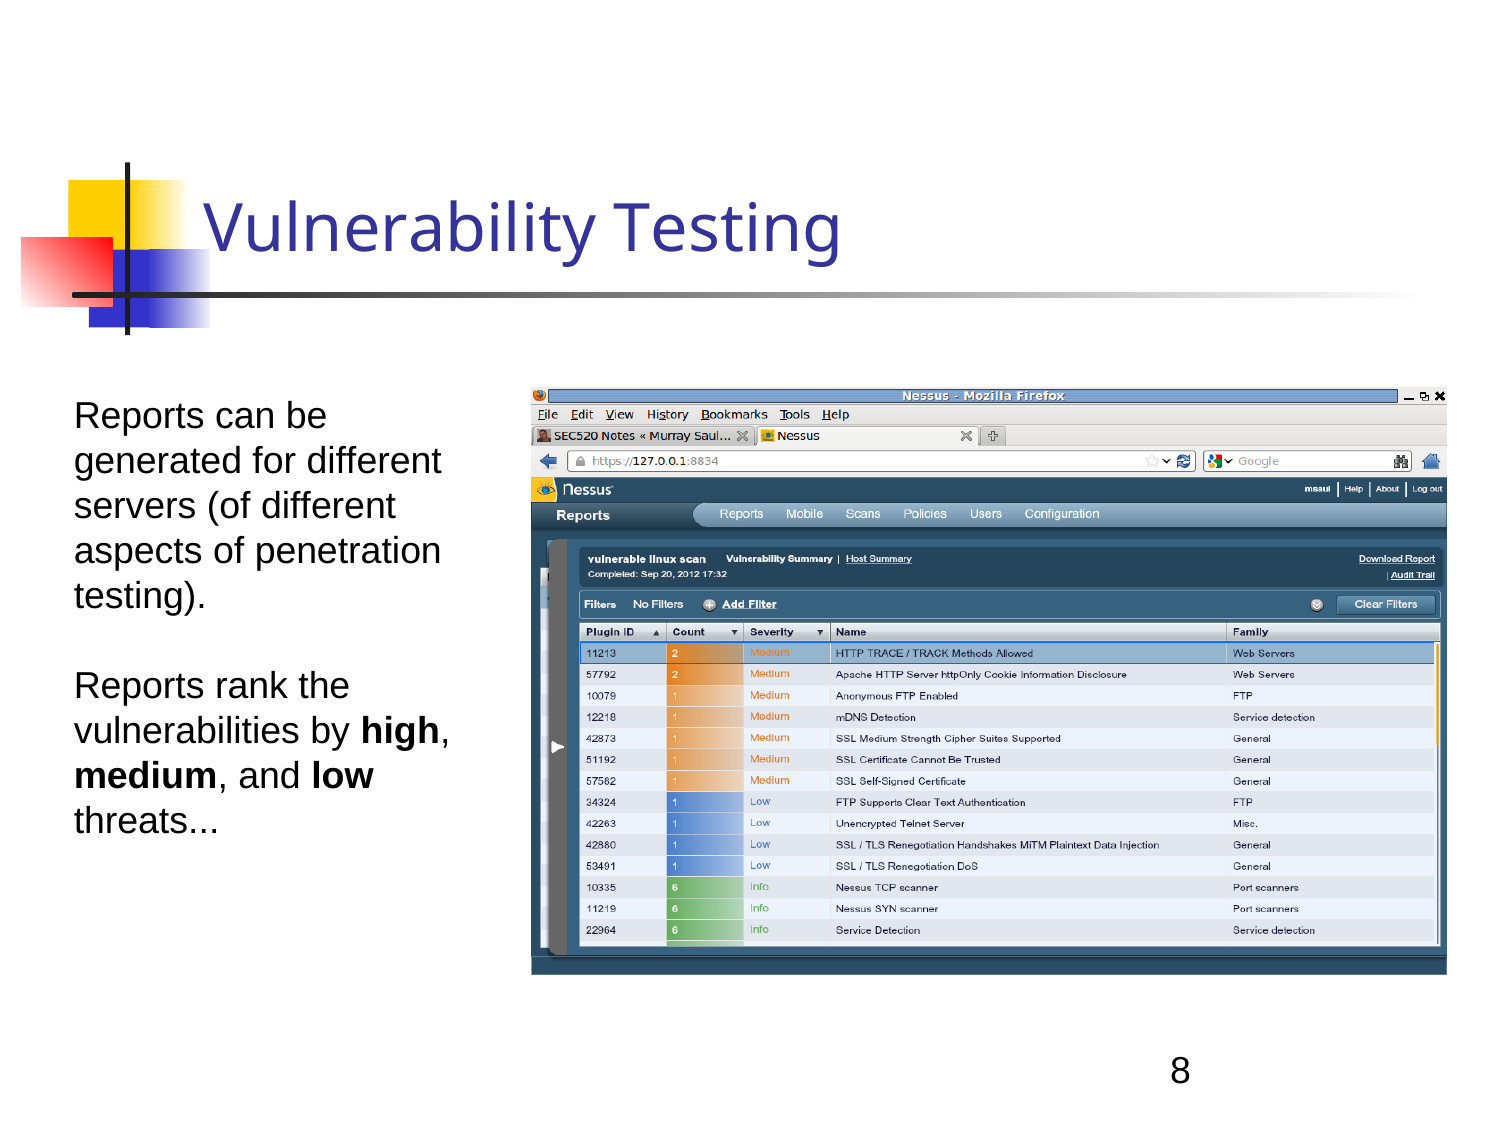

# Vulnerability Testing
Reports can be generated for different servers (of different aspects of penetration testing).
Reports rank the vulnerabilities by high, medium, and low threats...
8